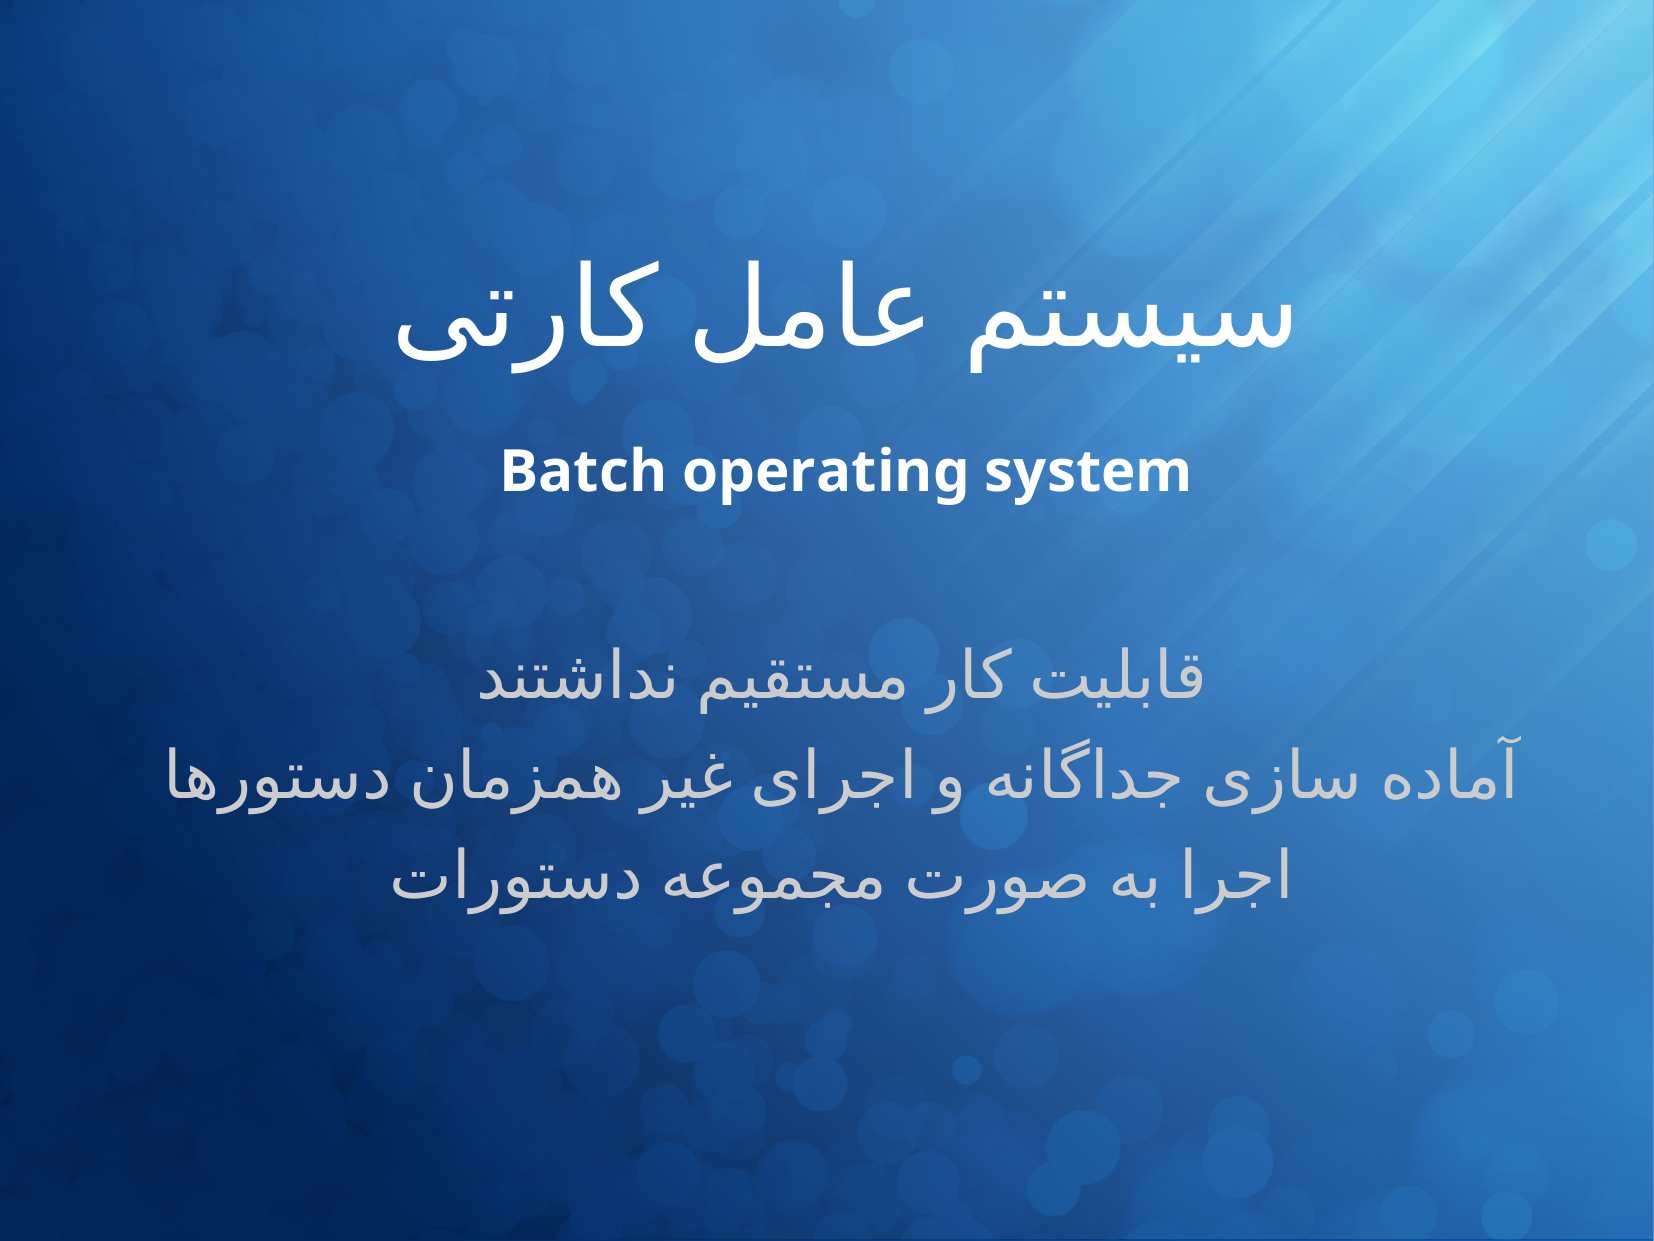

سیستم عامل کارتی
Batch operating system
# قابلیت کار مستقیم نداشتند
آماده سازی جداگانه و اجرای غیر همزمان دستور‌ها
اجرا به صورت مجموعه دستورات